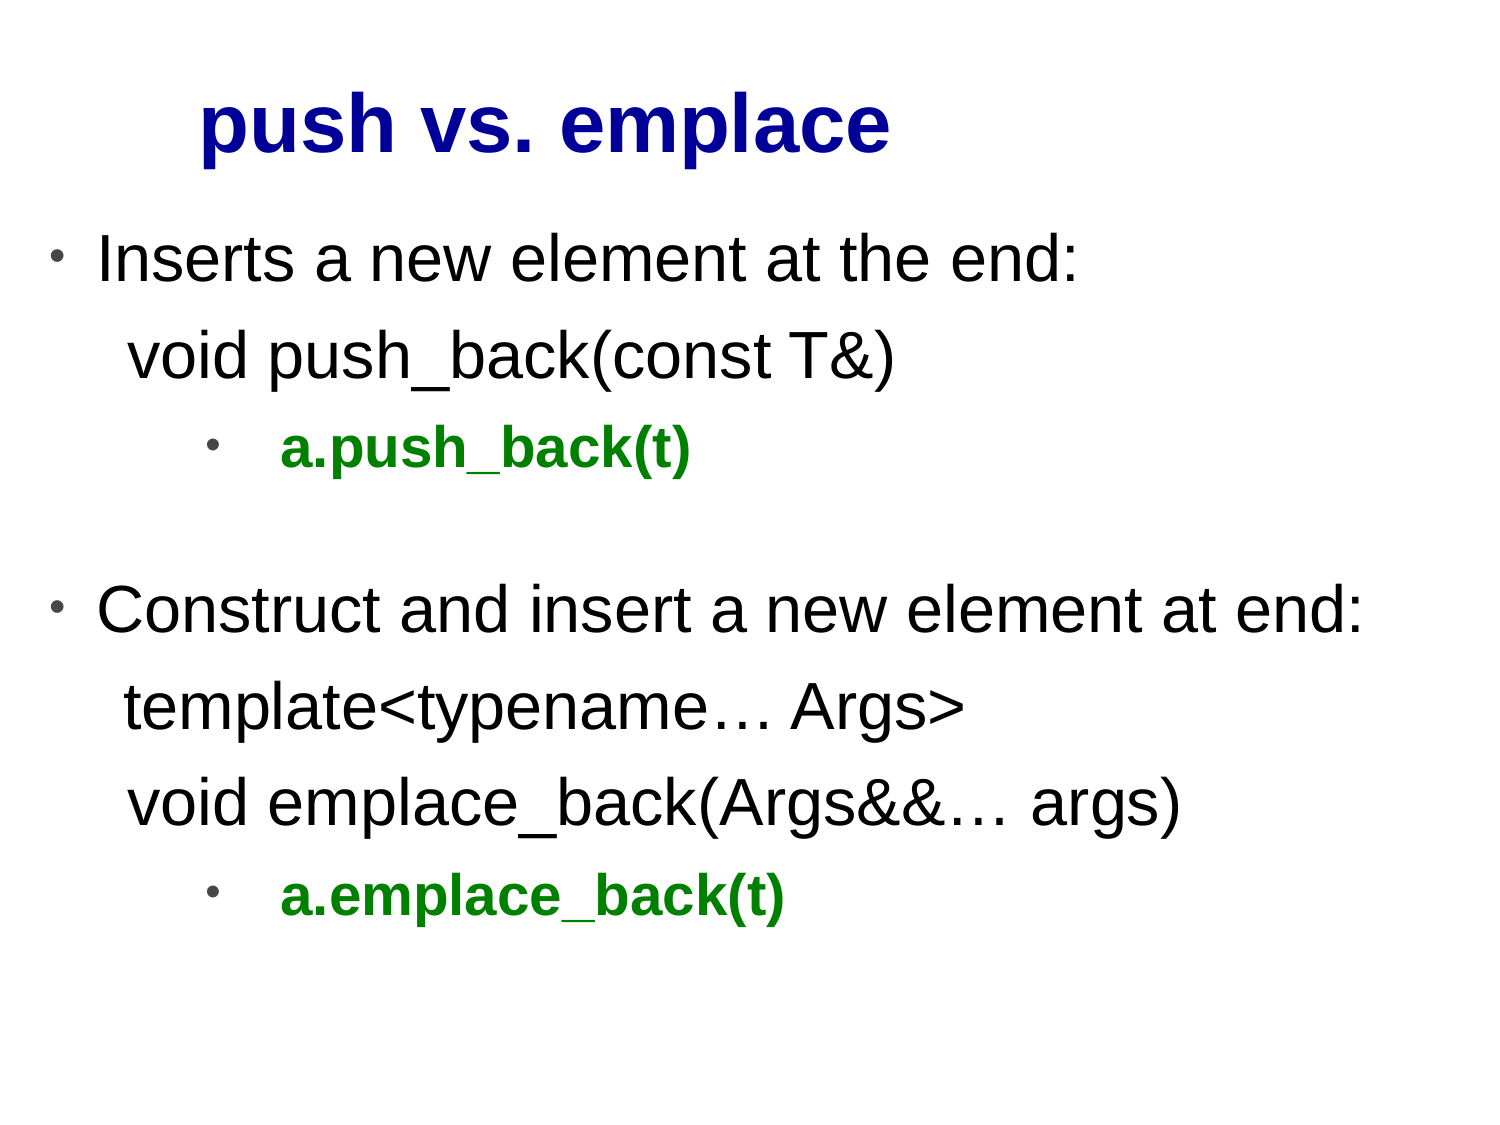

# push vs. emplace
Inserts a new element at the end:
void push_back(const T&)
a.push_back(t)
Construct and insert a new element at end:
 template<typename… Args>
void emplace_back(Args&&… args)
a.emplace_back(t)